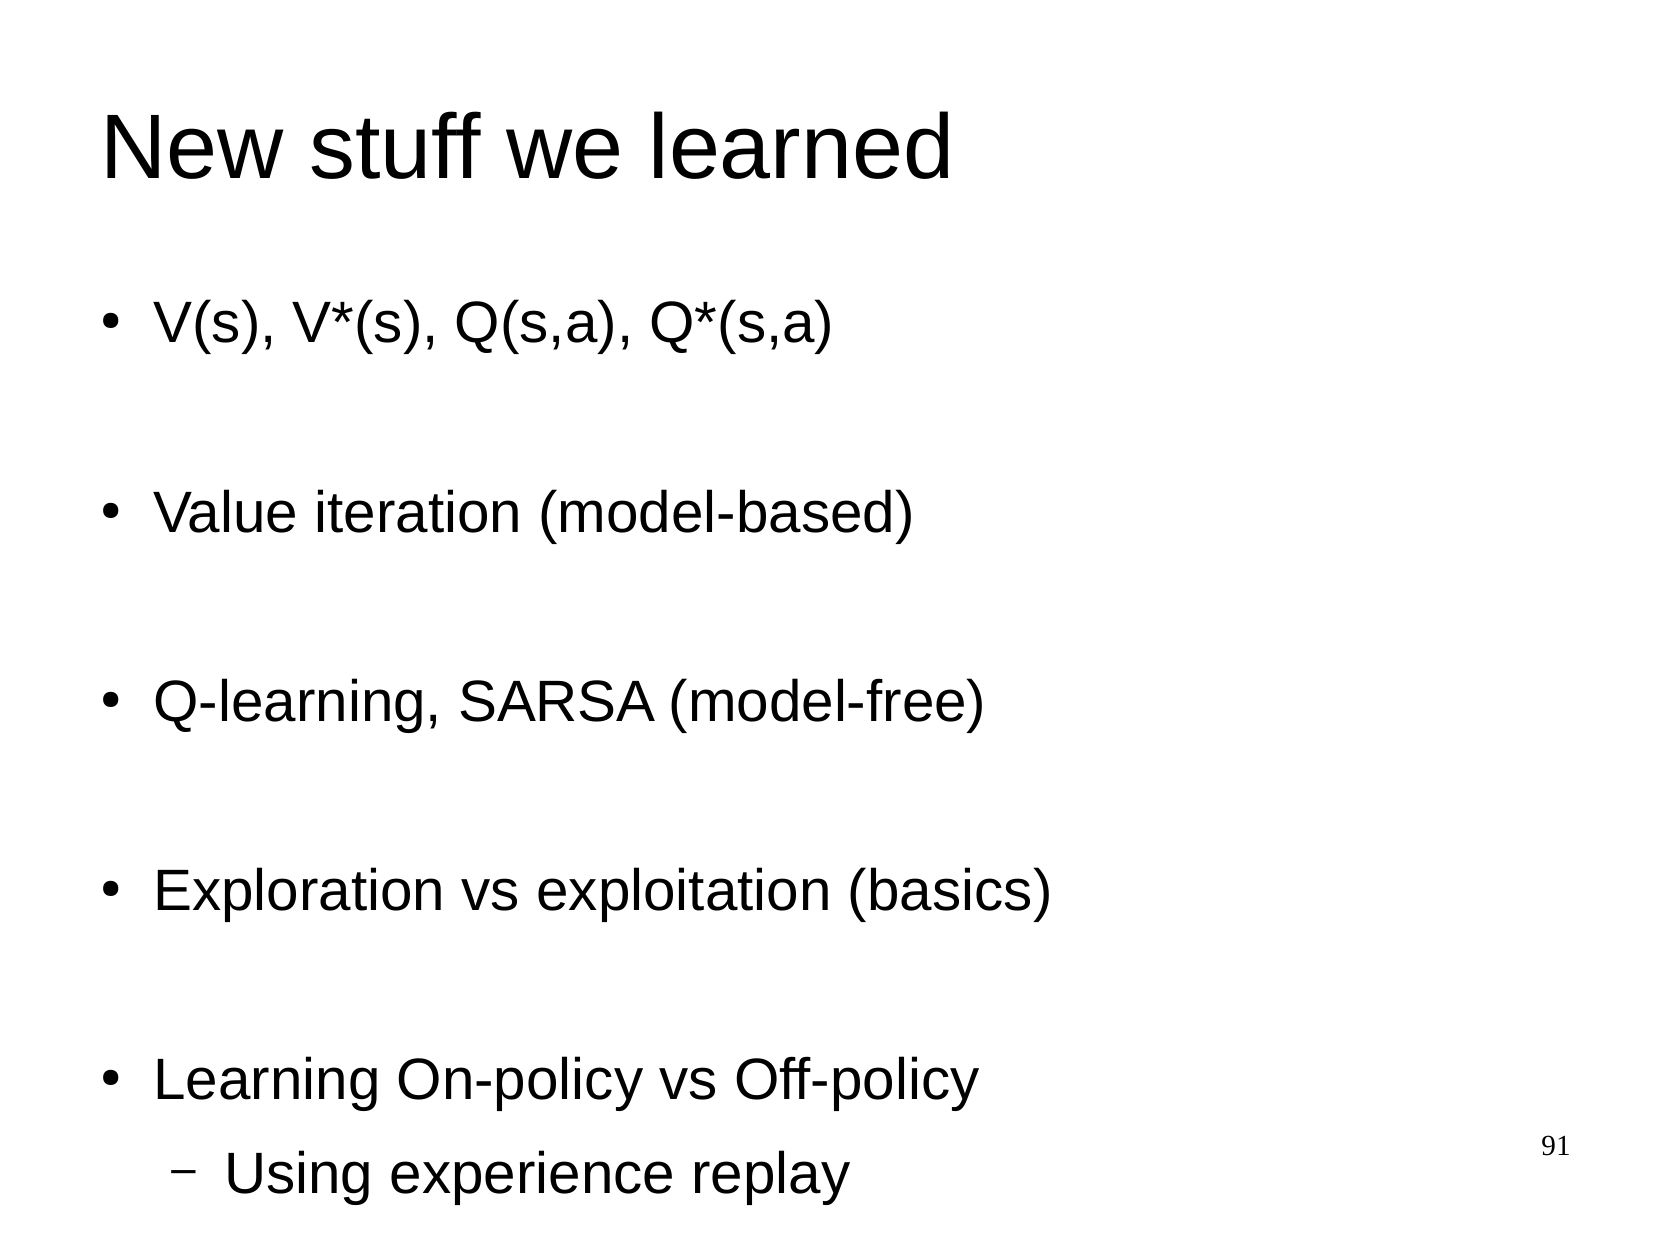

# New stuff we learned
V(s), V*(s), Q(s,a), Q*(s,a)
Value iteration (model-based)
Q-learning, SARSA (model-free)
Exploration vs exploitation (basics)
Learning On-policy vs Off-policy
Using experience replay
91